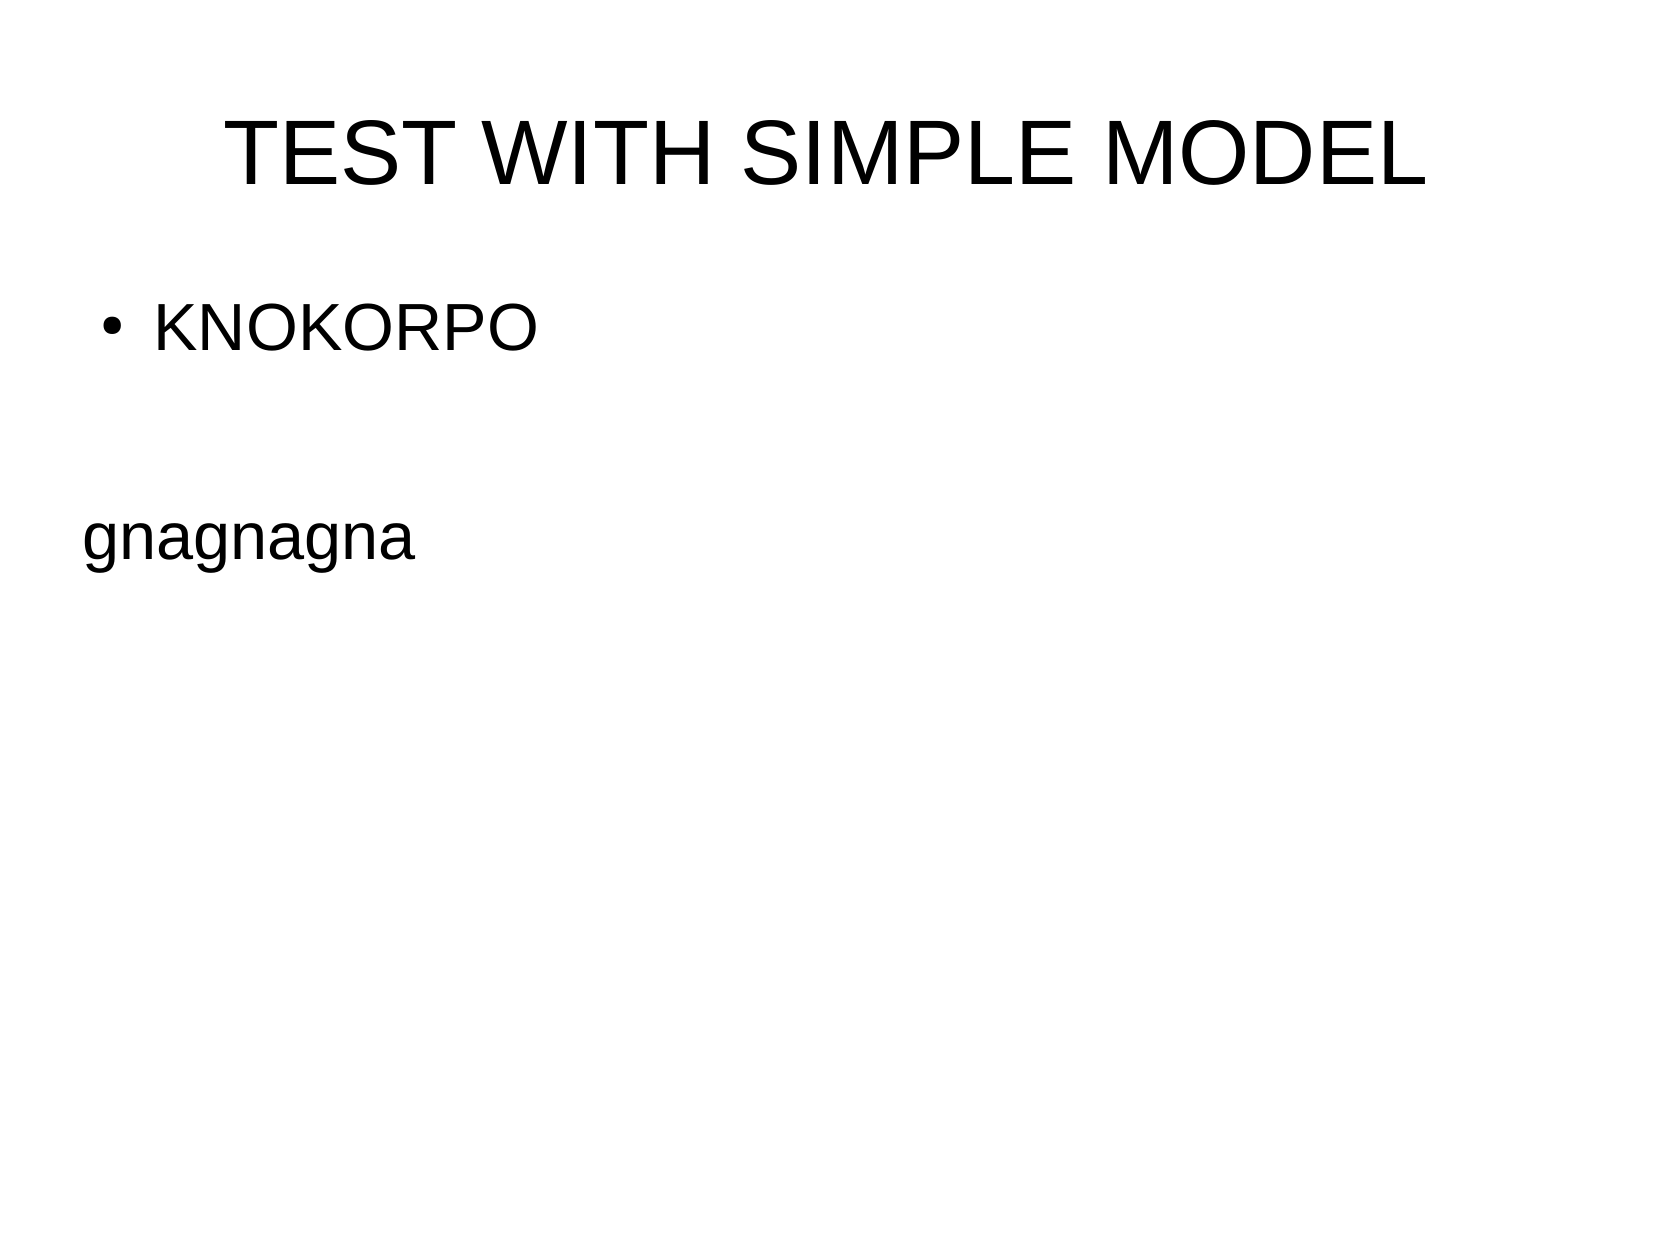

# TEST WITH SIMPLE MODEL
KNOKORPO
gnagnagna